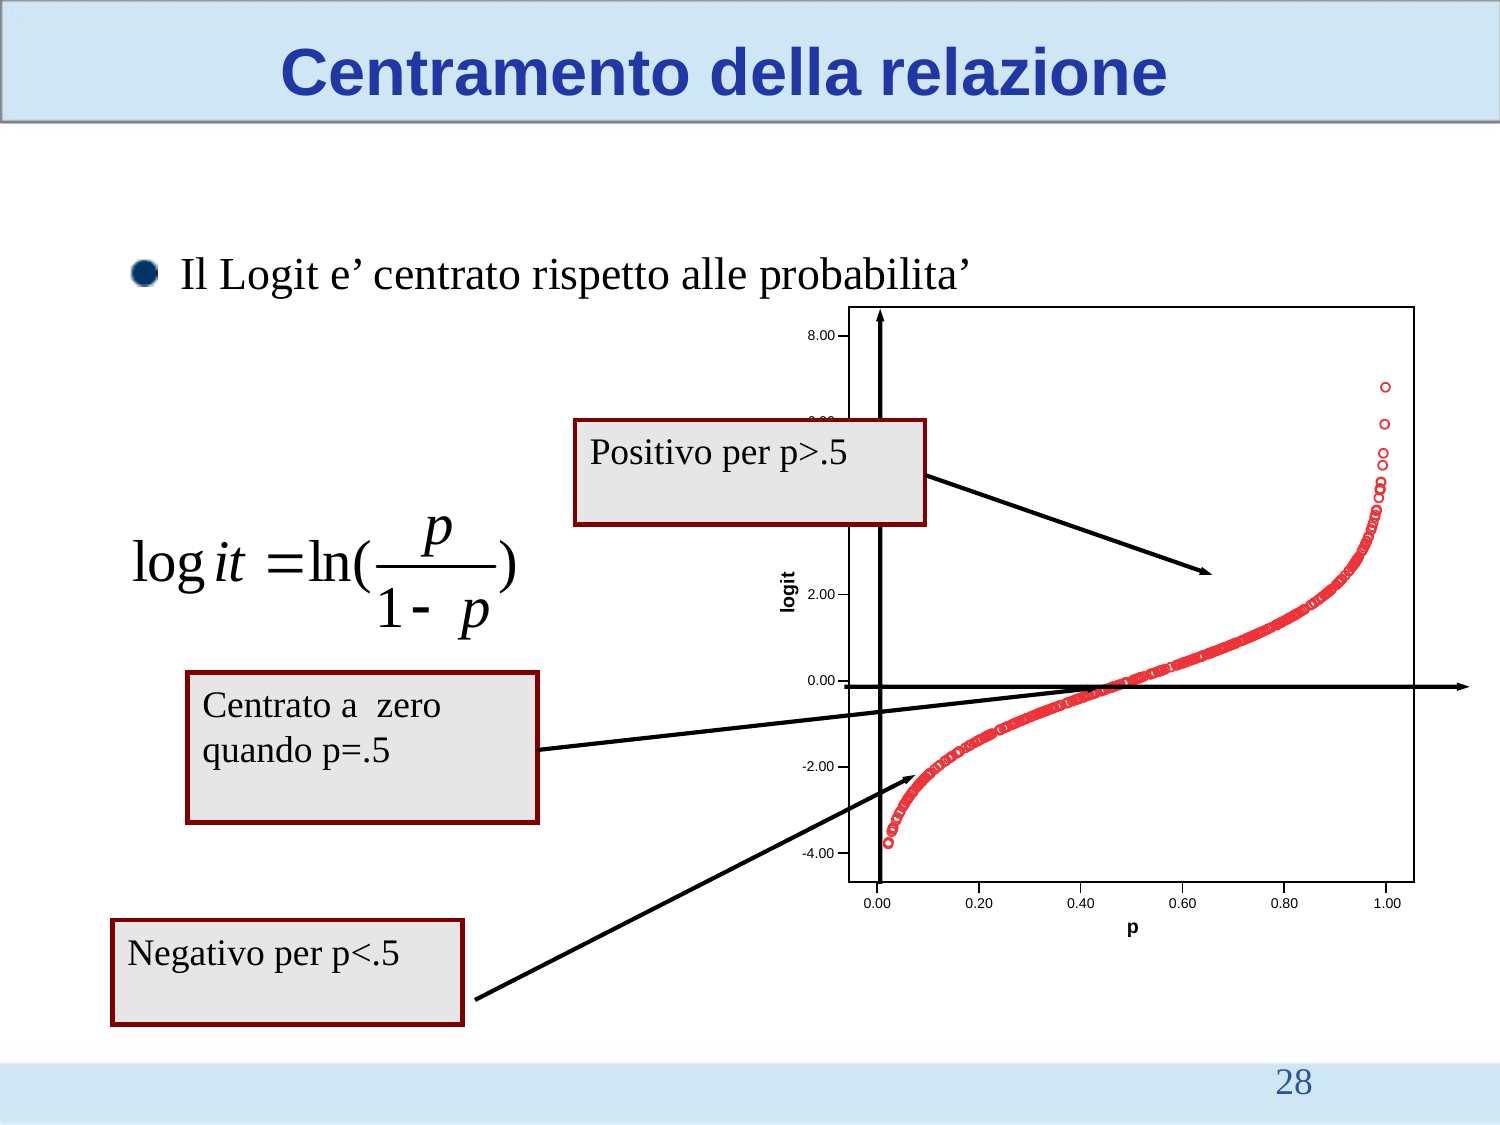

# Centramento della relazione
 Il Logit e’ centrato rispetto alle probabilita’
Positivo per p>.5
Centrato a zero
quando p=.5
Negativo per p<.5